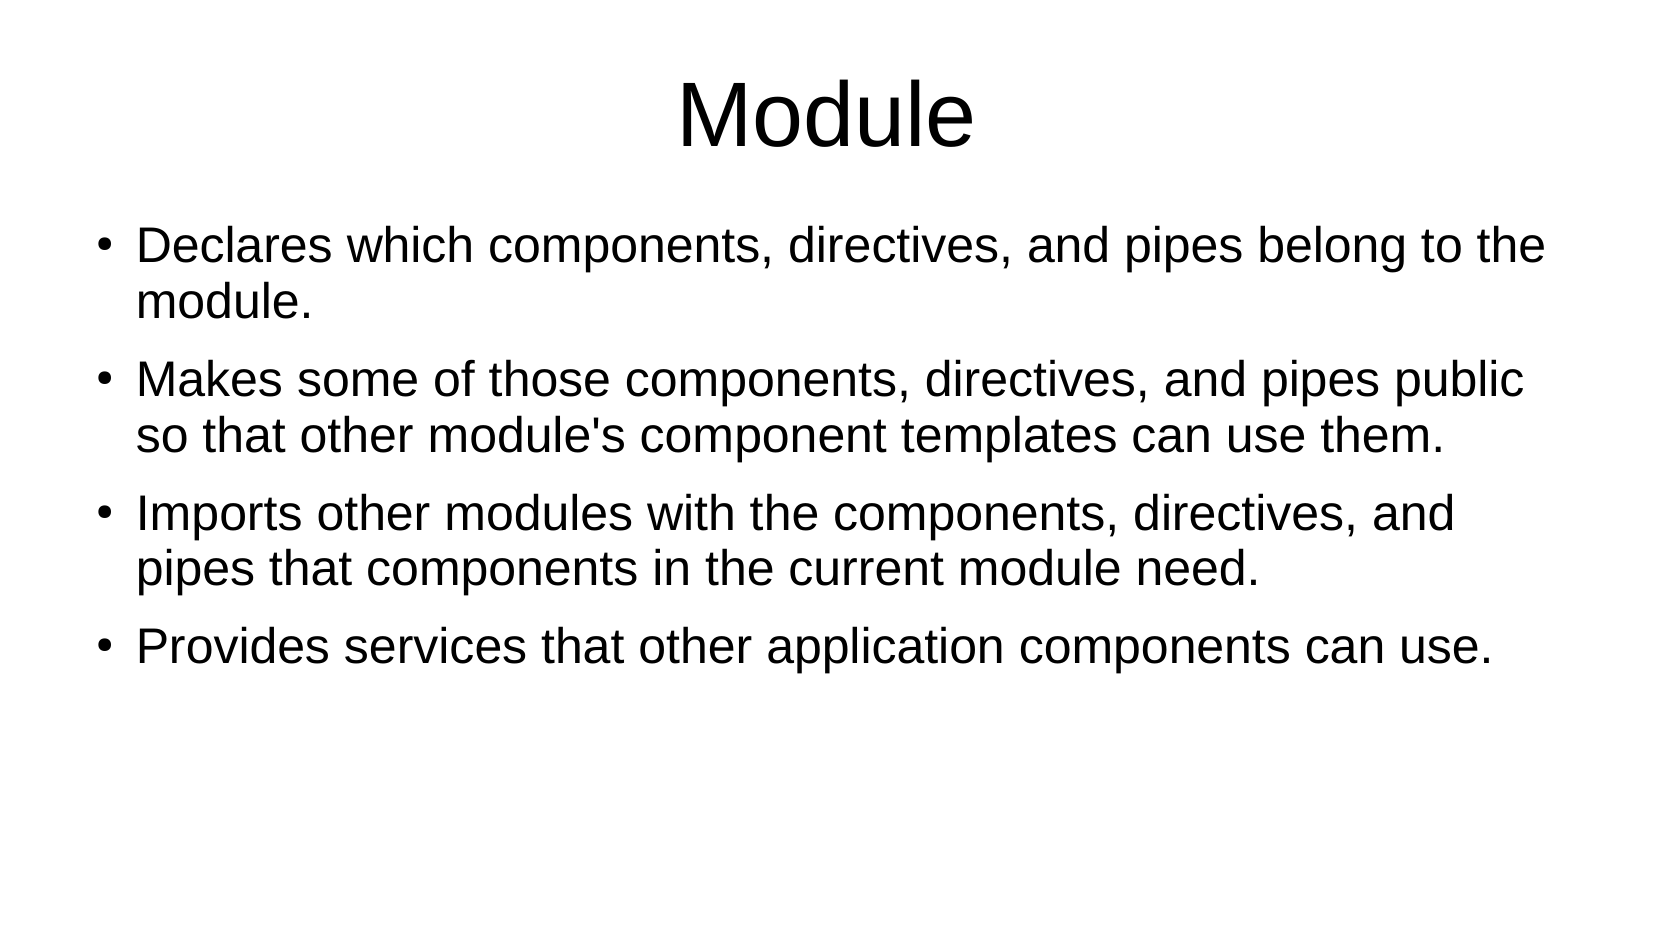

# Module
Declares which components, directives, and pipes belong to the module.
Makes some of those components, directives, and pipes public so that other module's component templates can use them.
Imports other modules with the components, directives, and pipes that components in the current module need.
Provides services that other application components can use.